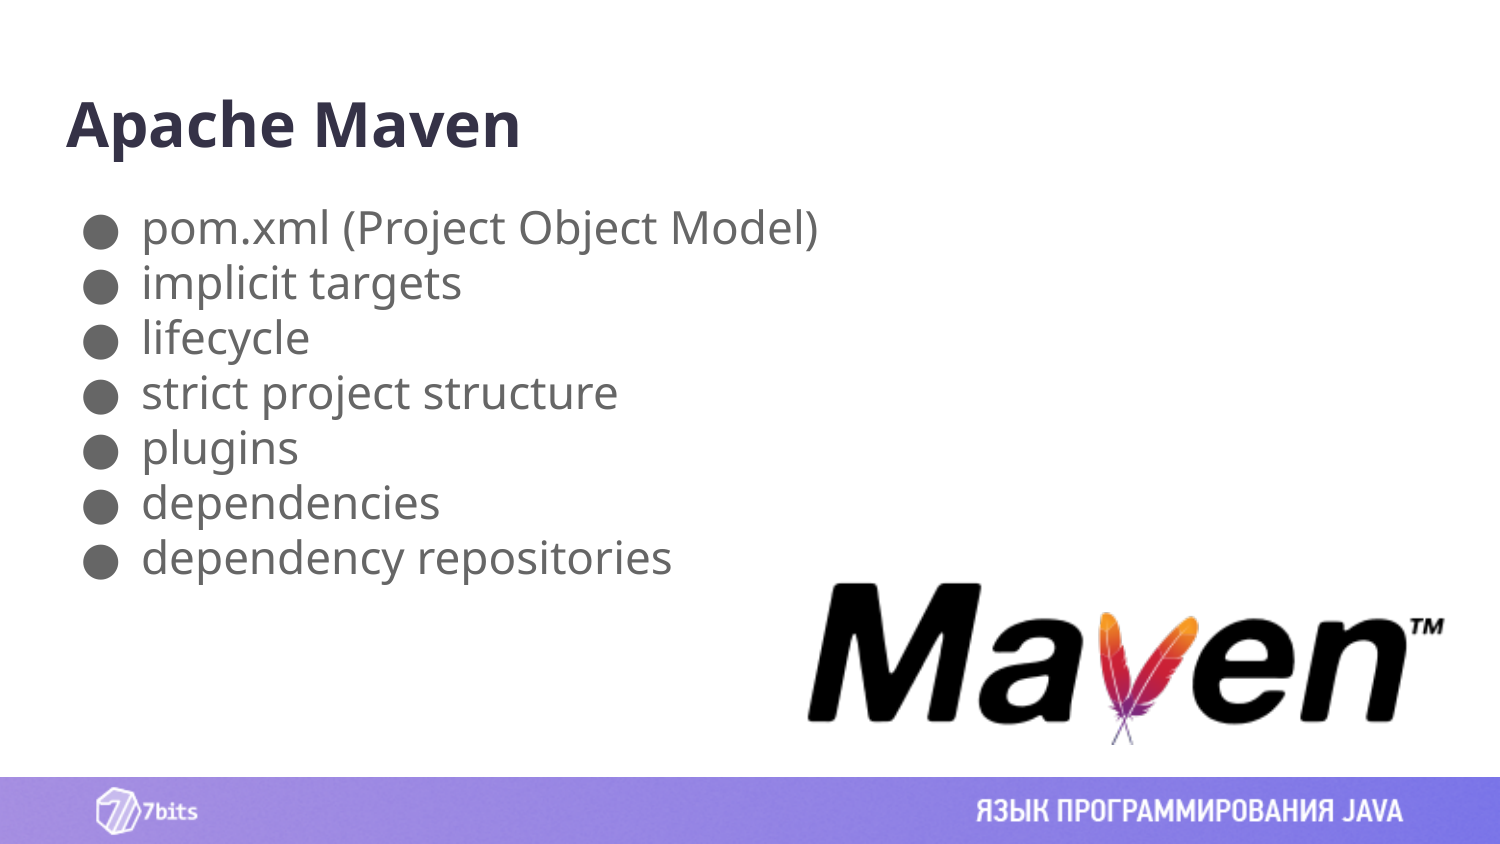

# Apache Maven
pom.xml (Project Object Model)
implicit targets
lifecycle
strict project structure
plugins
dependencies
dependency repositories